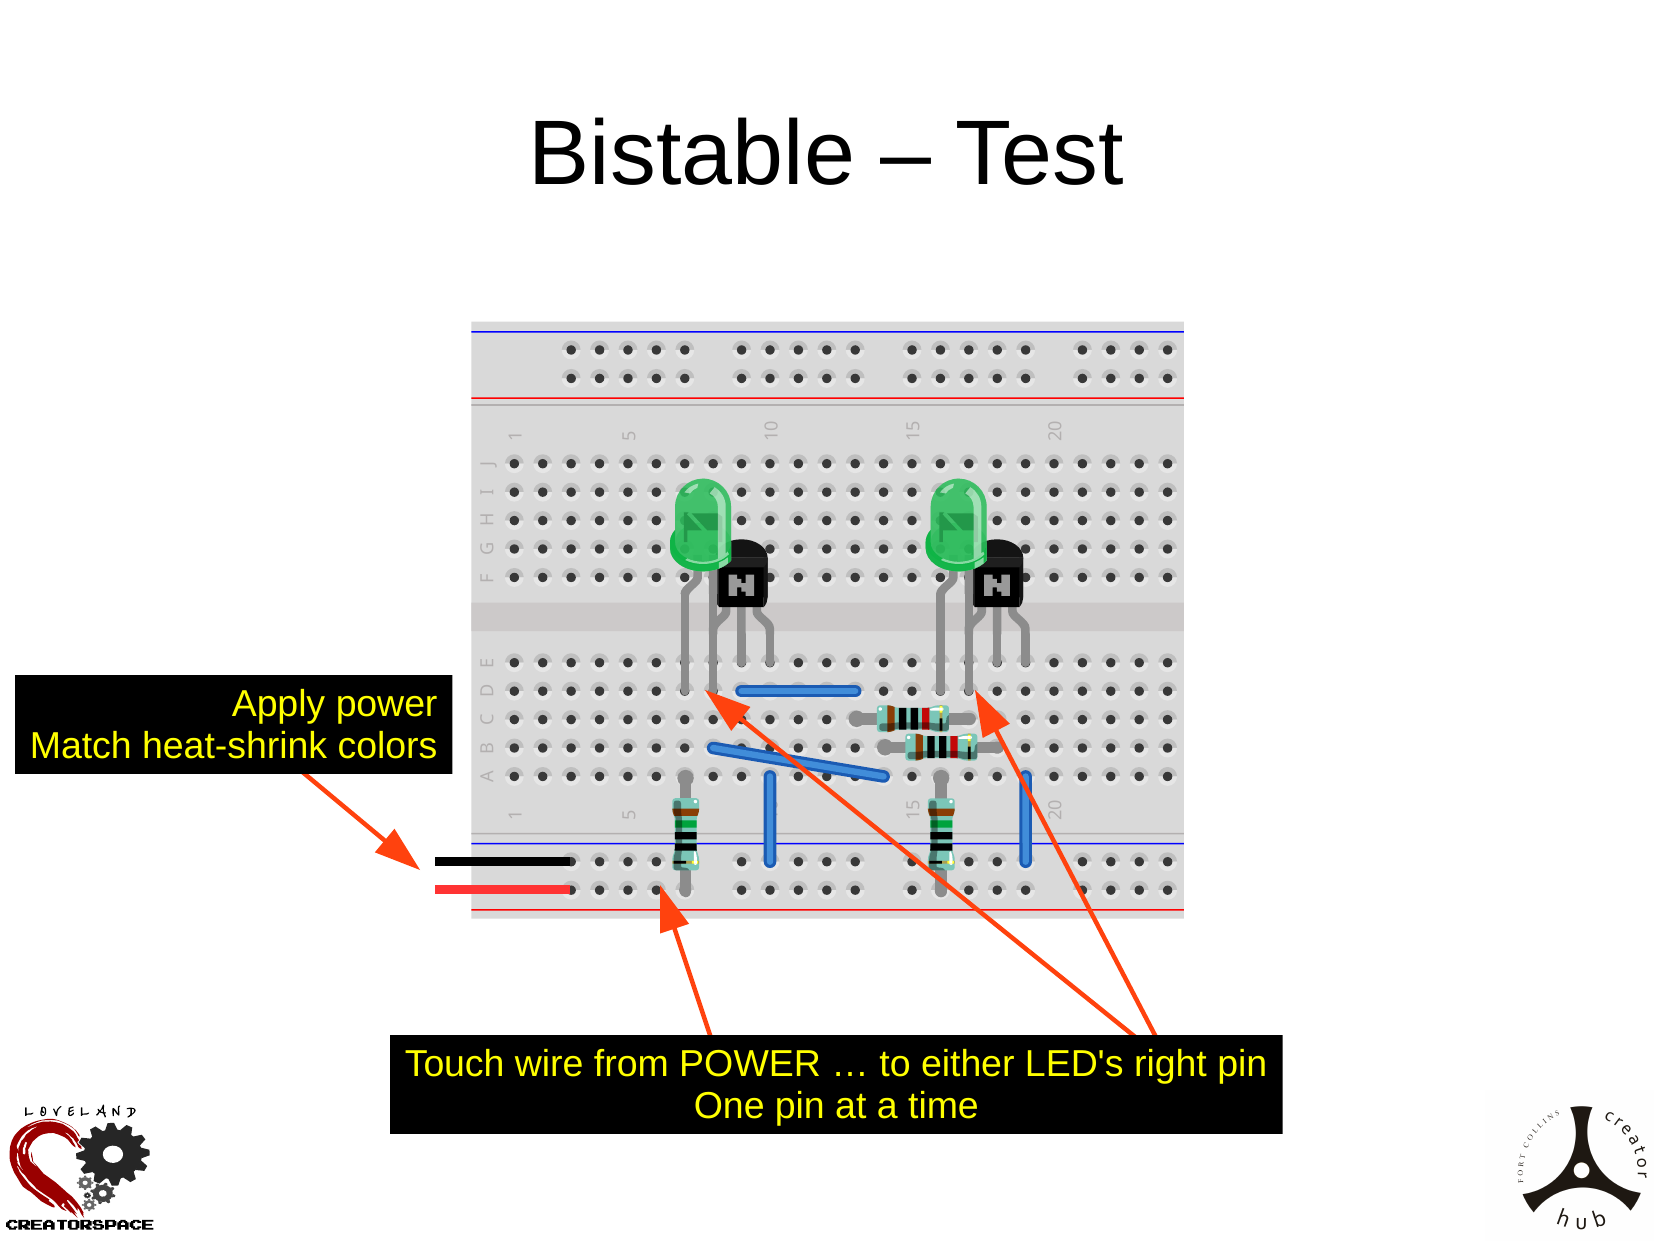

# Bistable – Test
Apply power
Match heat-shrink colors
Touch wire from POWER … to either LED's right pin
One pin at a time